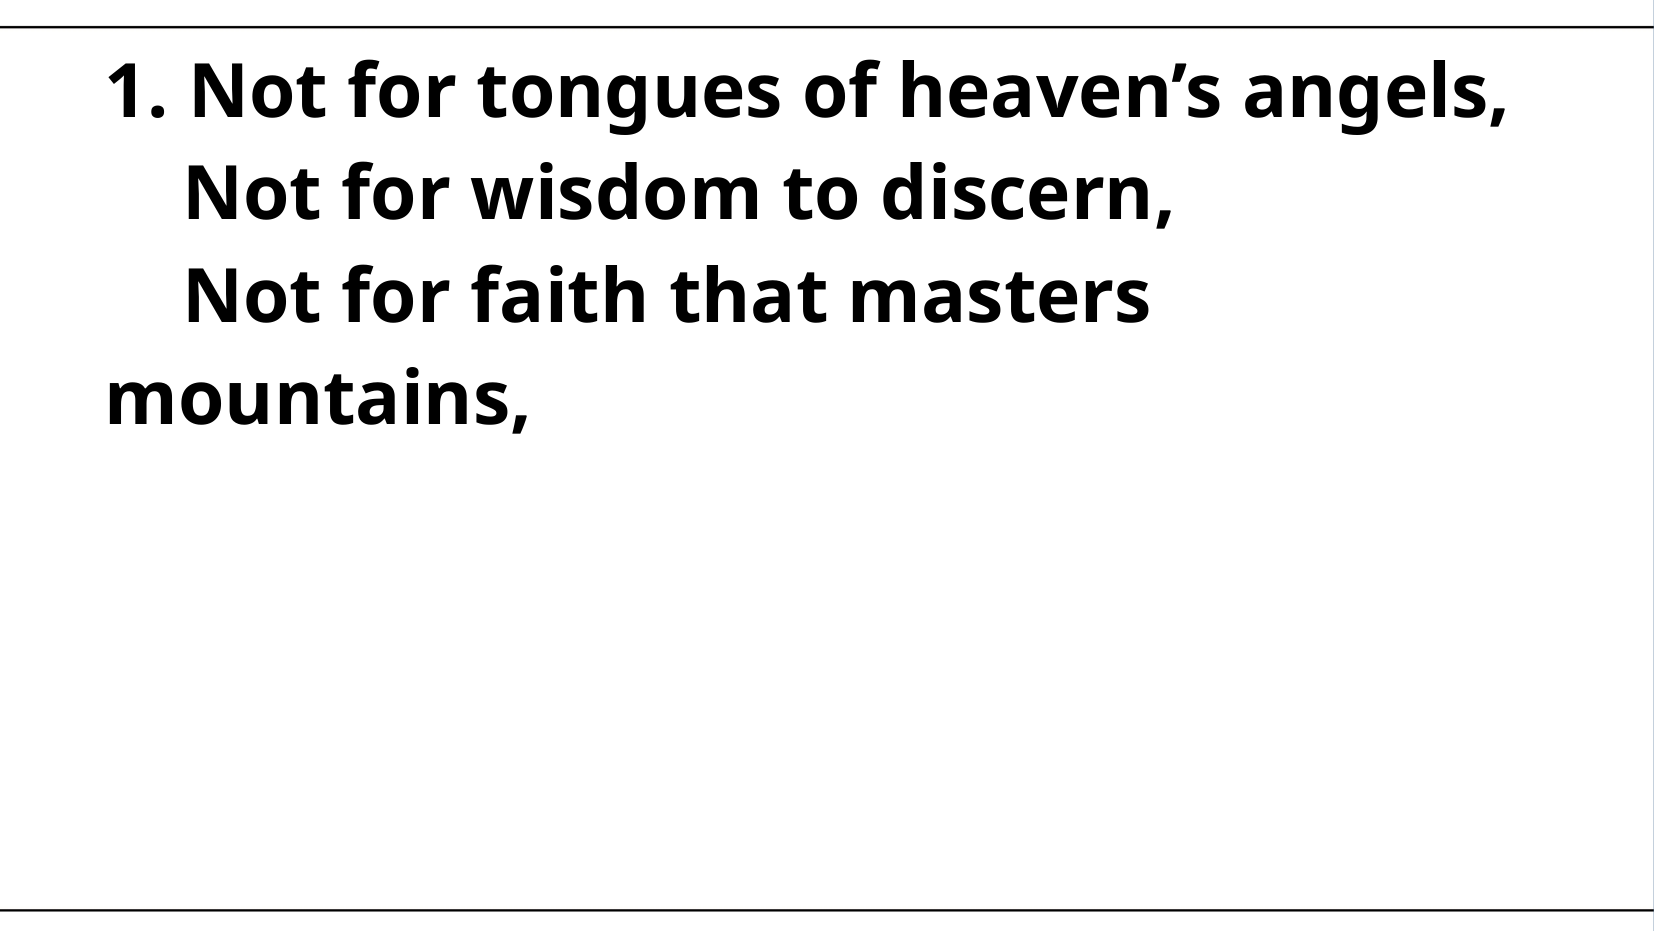

1. Not for tongues of heaven’s angels,
 Not for wisdom to discern,
 Not for faith that masters mountains,